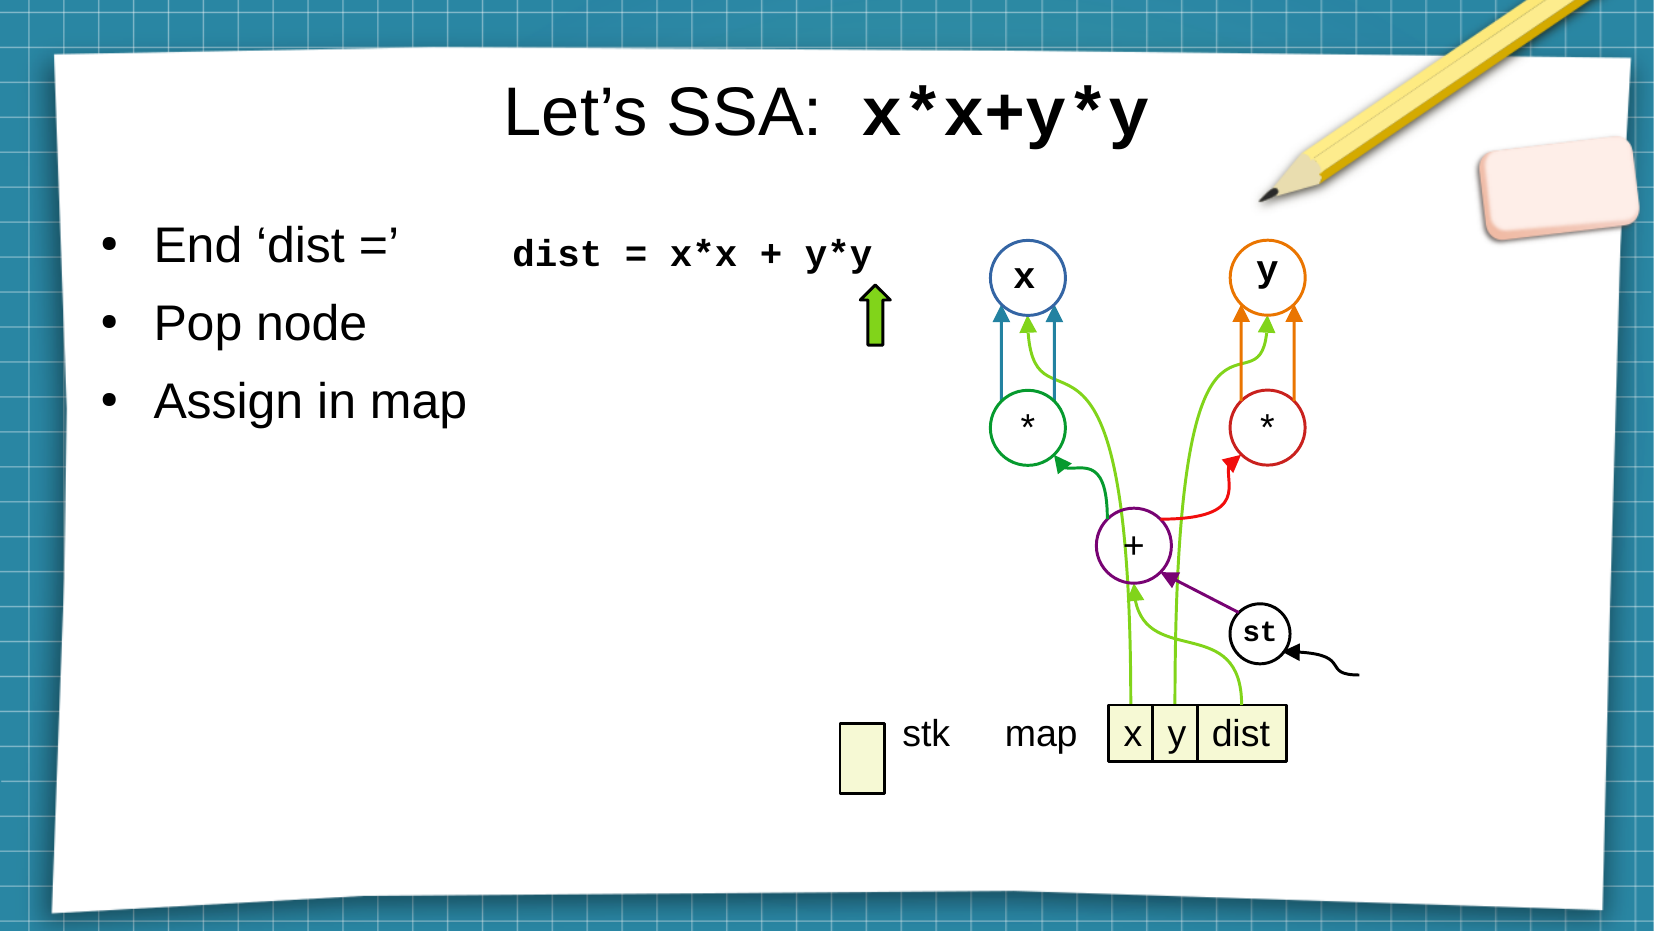

# Let’s SSA: x*x+y*y
End ‘dist =’
Pop node
Assign in map
dist = x*x + y*y
y
x
*
*
+
st
stk
x
y
dist
map